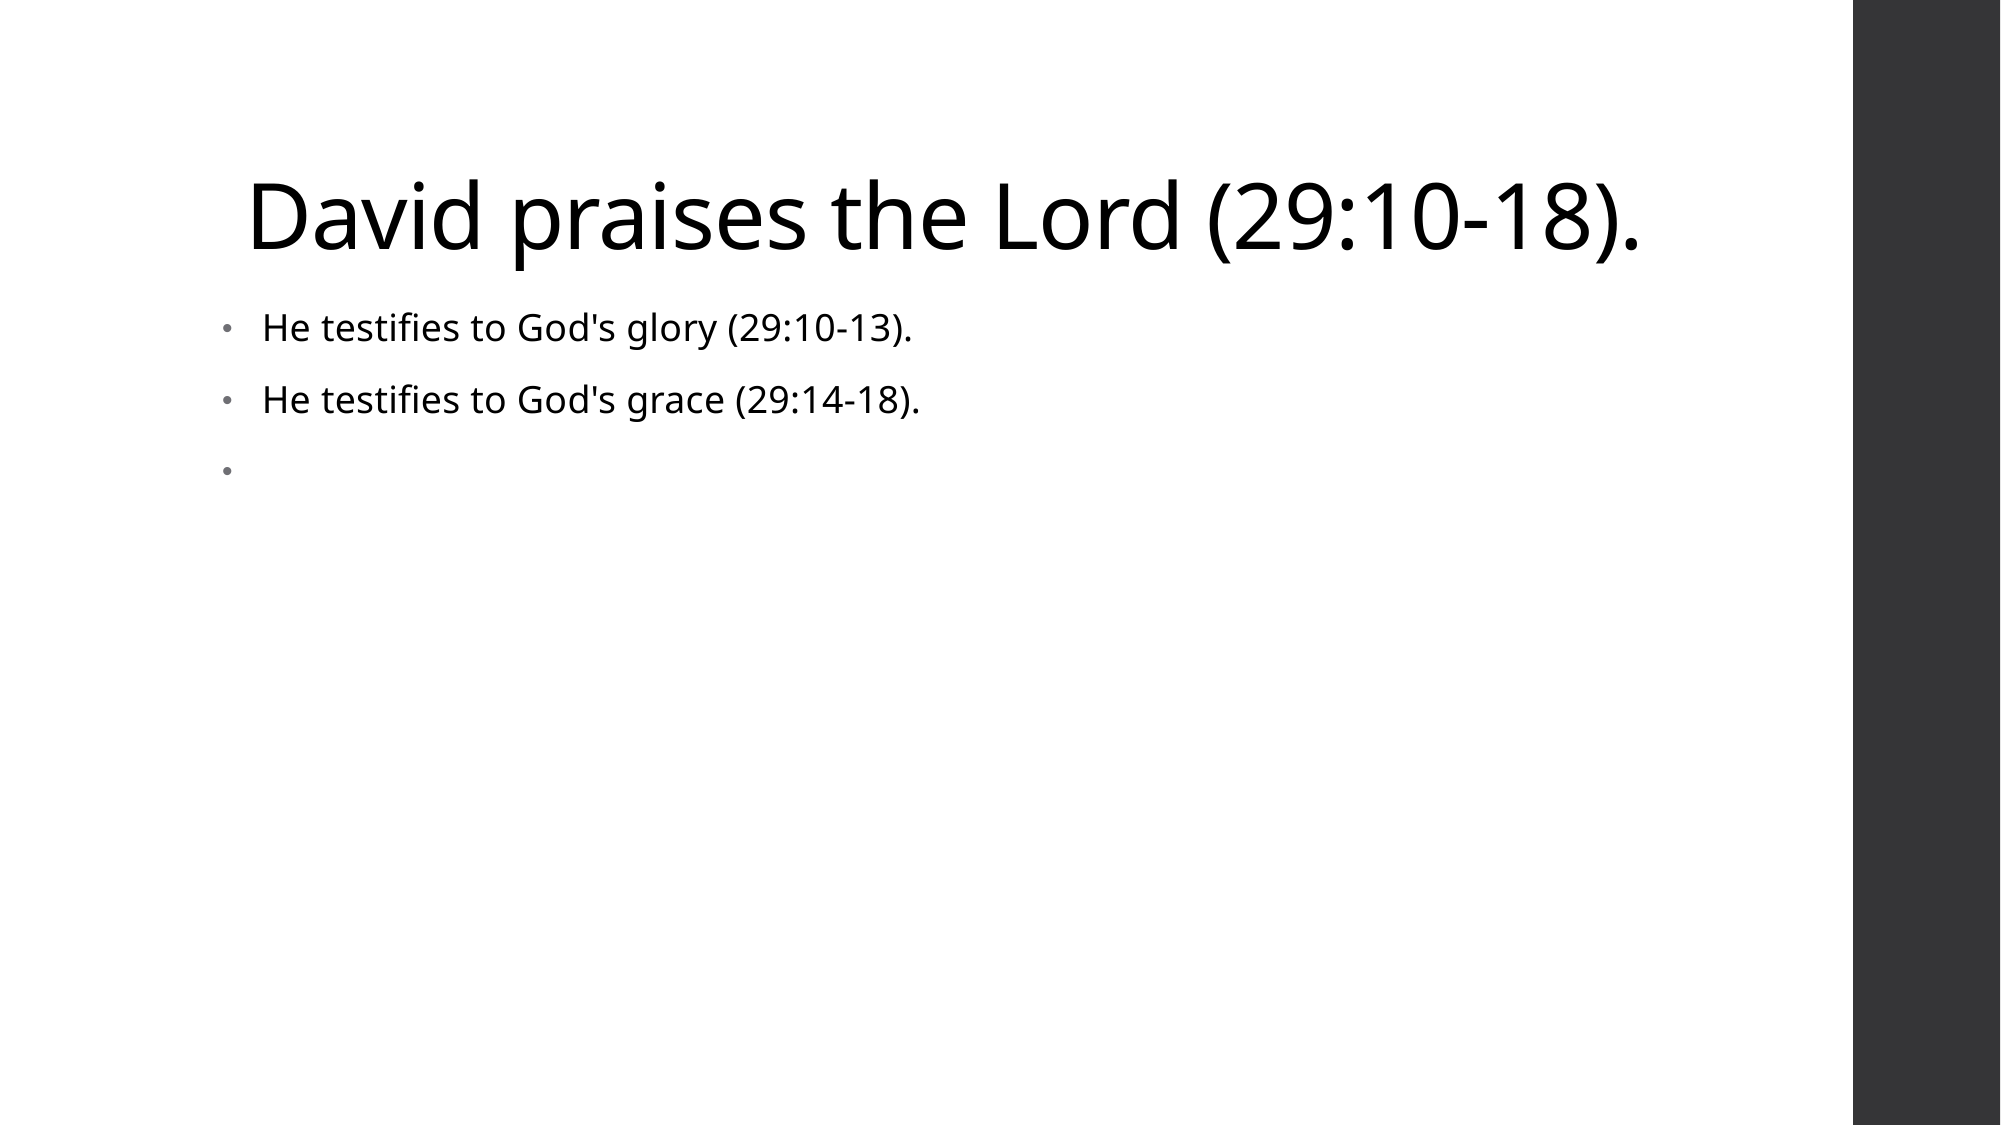

# David praises the Lord (29:10-18).
 He testifies to God's glory (29:10-13).
 He testifies to God's grace (29:14-18).